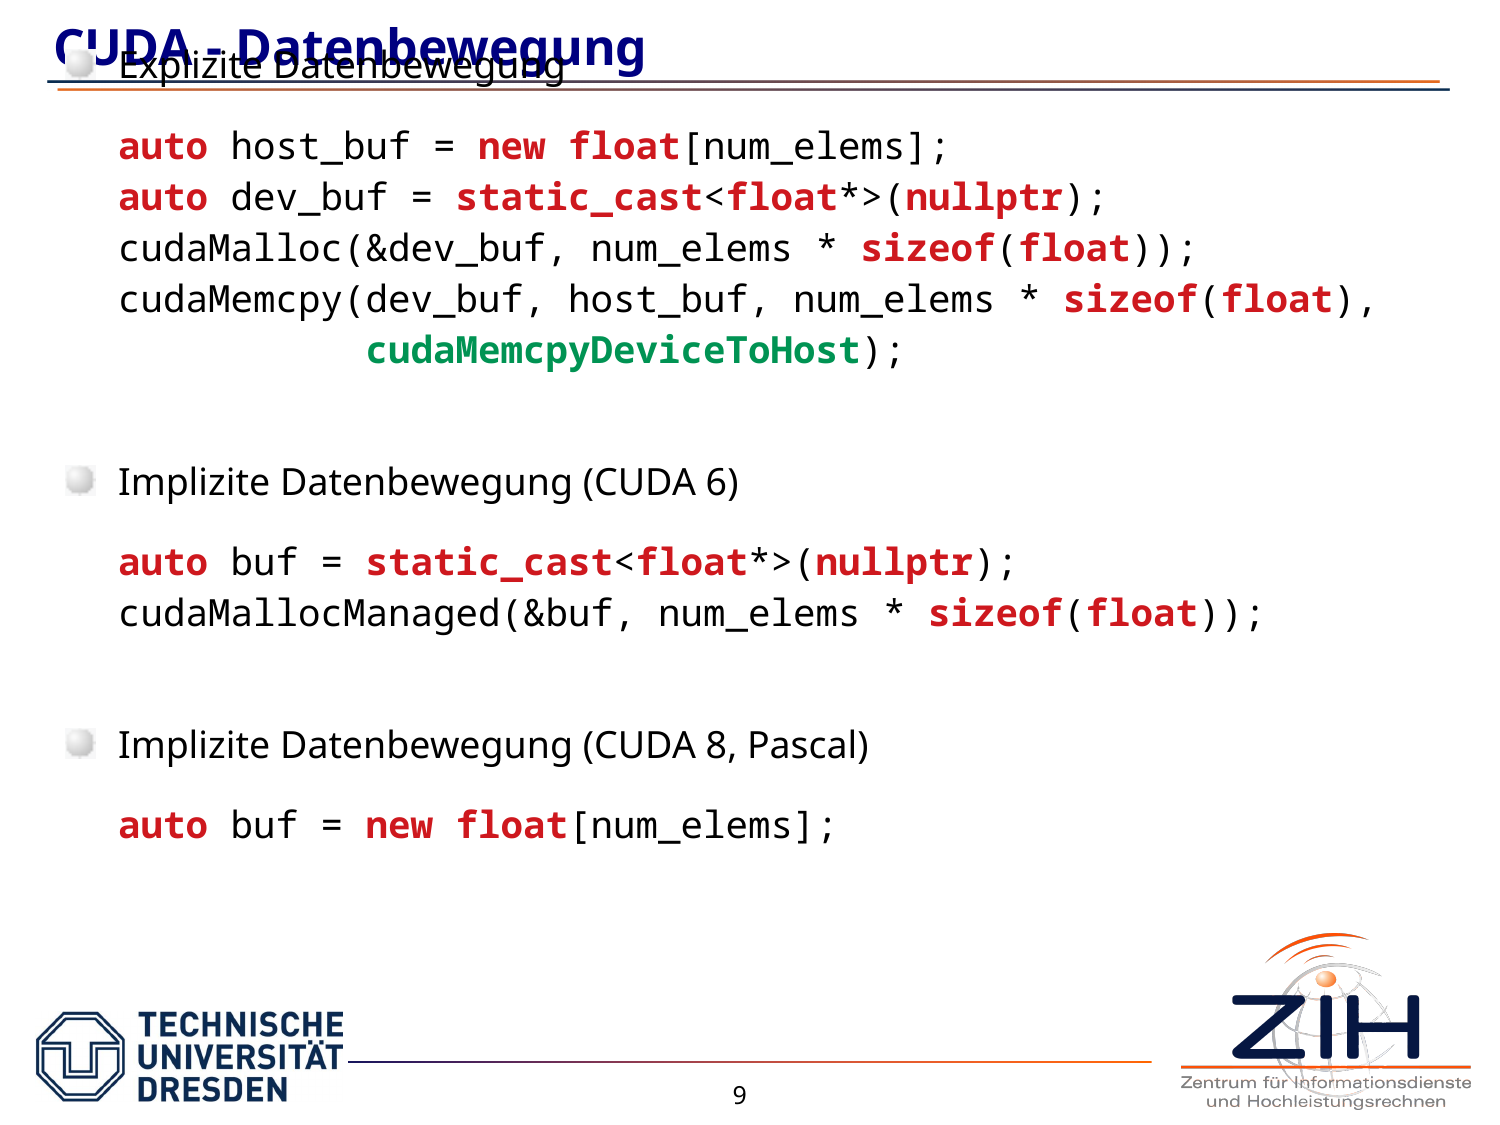

# CUDA - Datenbewegung
Explizite Datenbewegung
auto host_buf = new float[num_elems];
auto dev_buf = static_cast<float*>(nullptr);
cudaMalloc(&dev_buf, num_elems * sizeof(float));
cudaMemcpy(dev_buf, host_buf, num_elems * sizeof(float),
 cudaMemcpyDeviceToHost);
Implizite Datenbewegung (CUDA 6)
auto buf = static_cast<float*>(nullptr);
cudaMallocManaged(&buf, num_elems * sizeof(float));
Implizite Datenbewegung (CUDA 8, Pascal)
auto buf = new float[num_elems];
9